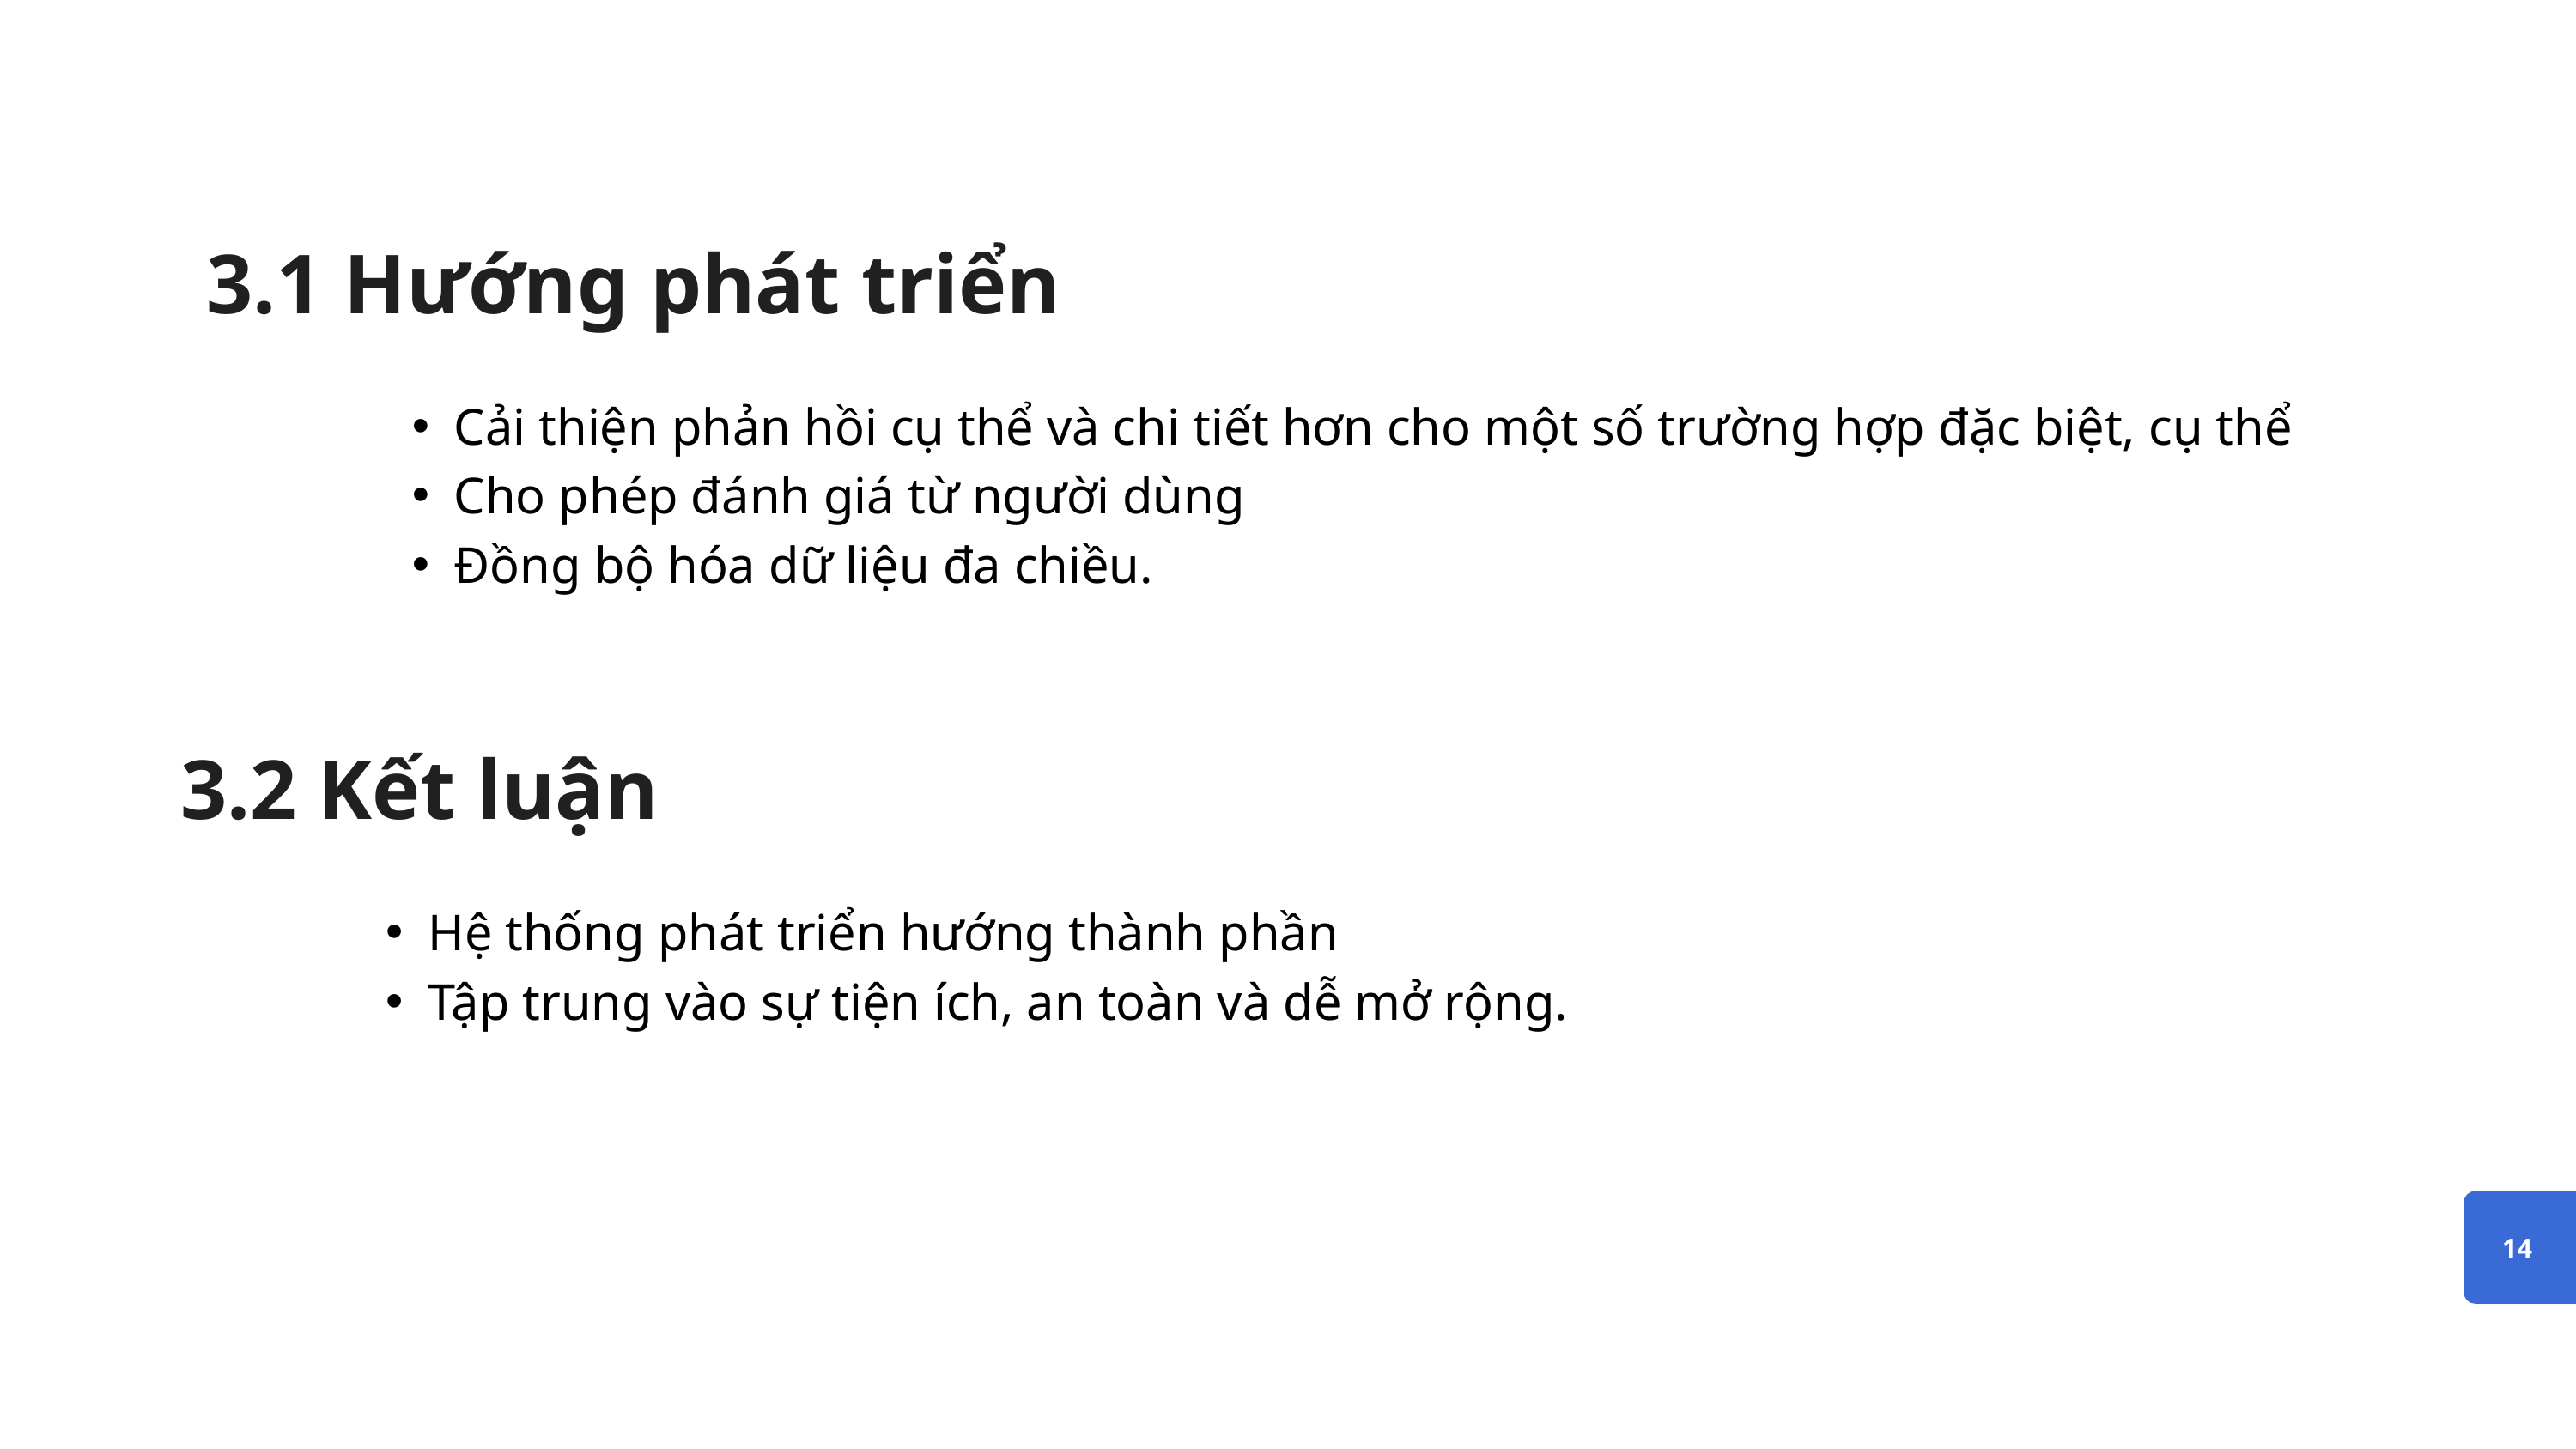

3.1 Hướng phát triển
Cải thiện phản hồi cụ thể và chi tiết hơn cho một số trường hợp đặc biệt, cụ thể
Cho phép đánh giá từ người dùng
Đồng bộ hóa dữ liệu đa chiều.
3.2 Kết luận
Hệ thống phát triển hướng thành phần
Tập trung vào sự tiện ích, an toàn và dễ mở rộng.
14